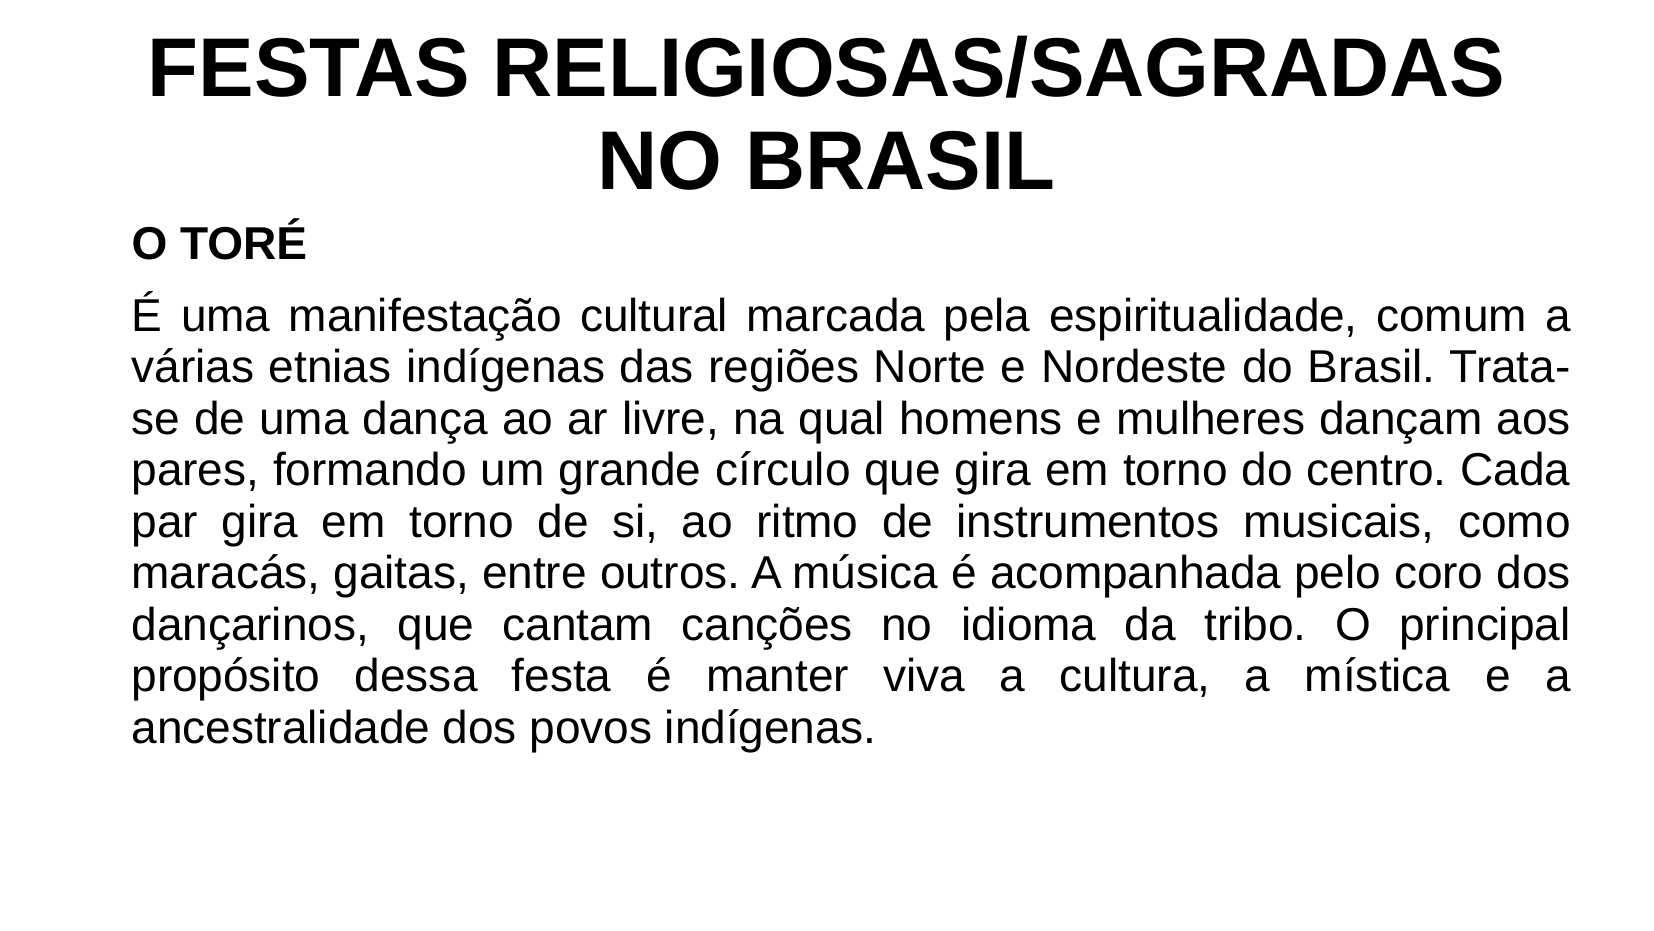

# FESTAS RELIGIOSAS/SAGRADAS NO BRASIL
O TORÉ
É uma manifestação cultural marcada pela espiritualidade, comum a várias etnias indígenas das regiões Norte e Nordeste do Brasil. Trata-se de uma dança ao ar livre, na qual homens e mulheres dançam aos pares, formando um grande círculo que gira em torno do centro. Cada par gira em torno de si, ao ritmo de instrumentos musicais, como maracás, gaitas, entre outros. A música é acompanhada pelo coro dos dançarinos, que cantam canções no idioma da tribo. O principal propósito dessa festa é manter viva a cultura, a mística e a ancestralidade dos povos indígenas.